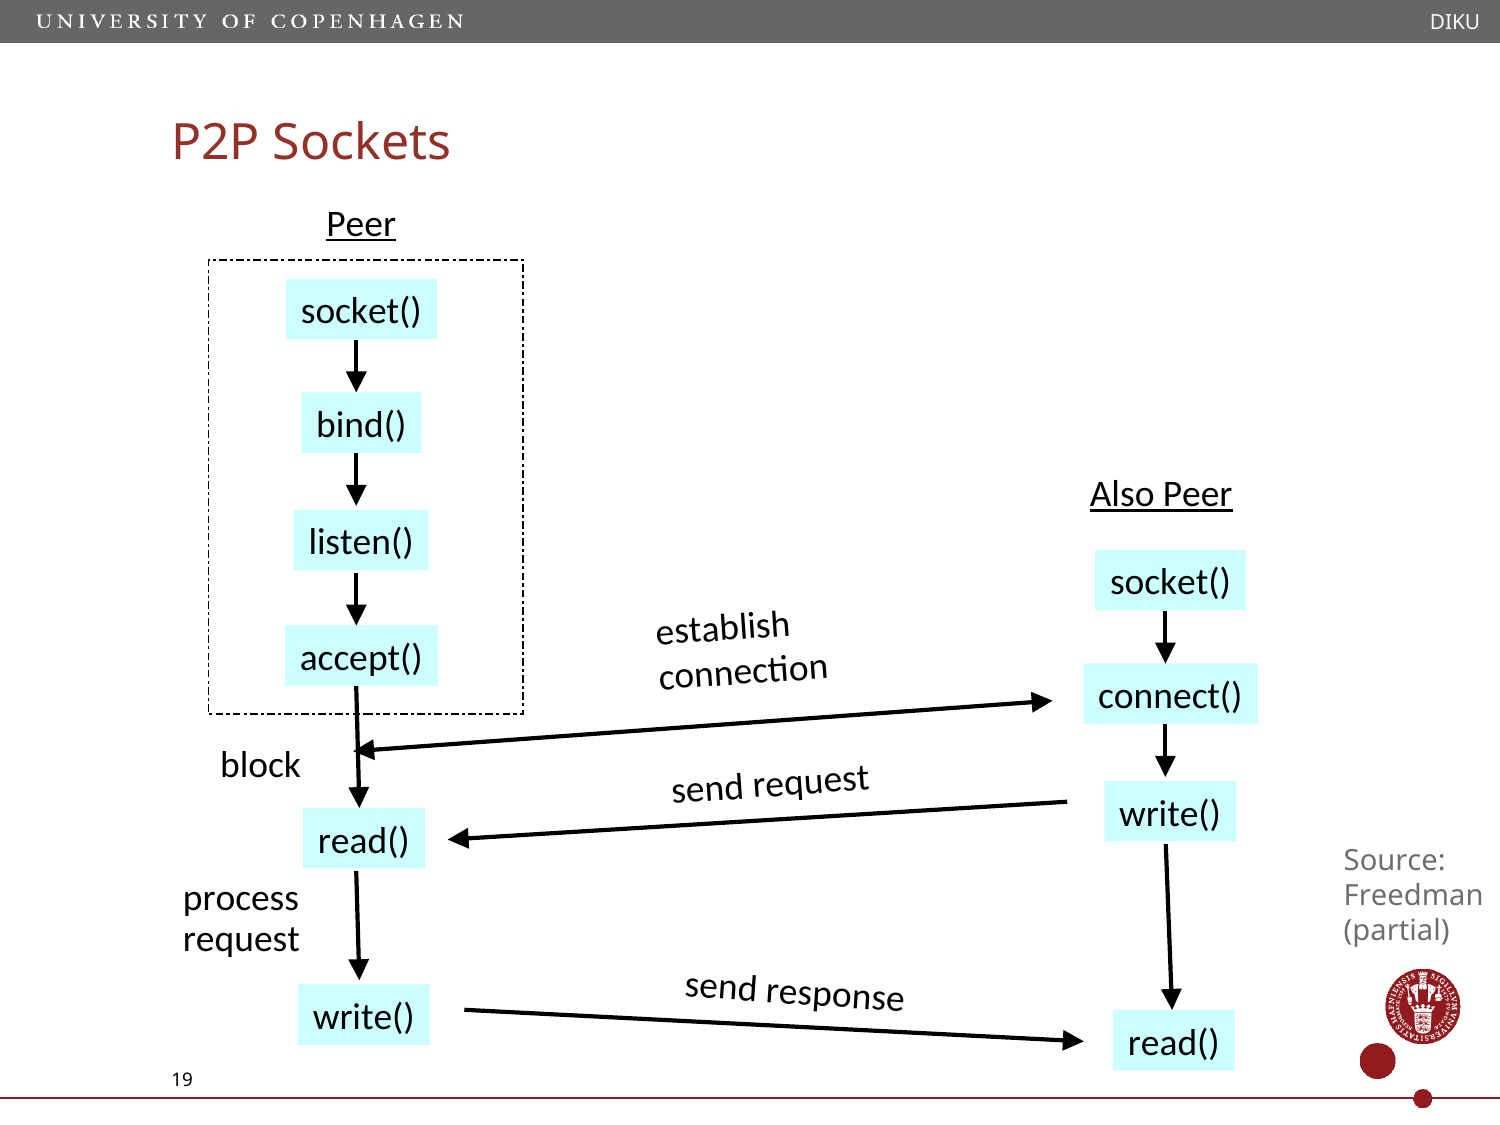

DIKU
# P2P Sockets
Peer
socket()
bind()
Also Peer
listen()
socket()
establish
connection
accept()
connect()
block
send request
write()
read()
Source: Freedman (partial)
process
request
send response
write()
read()